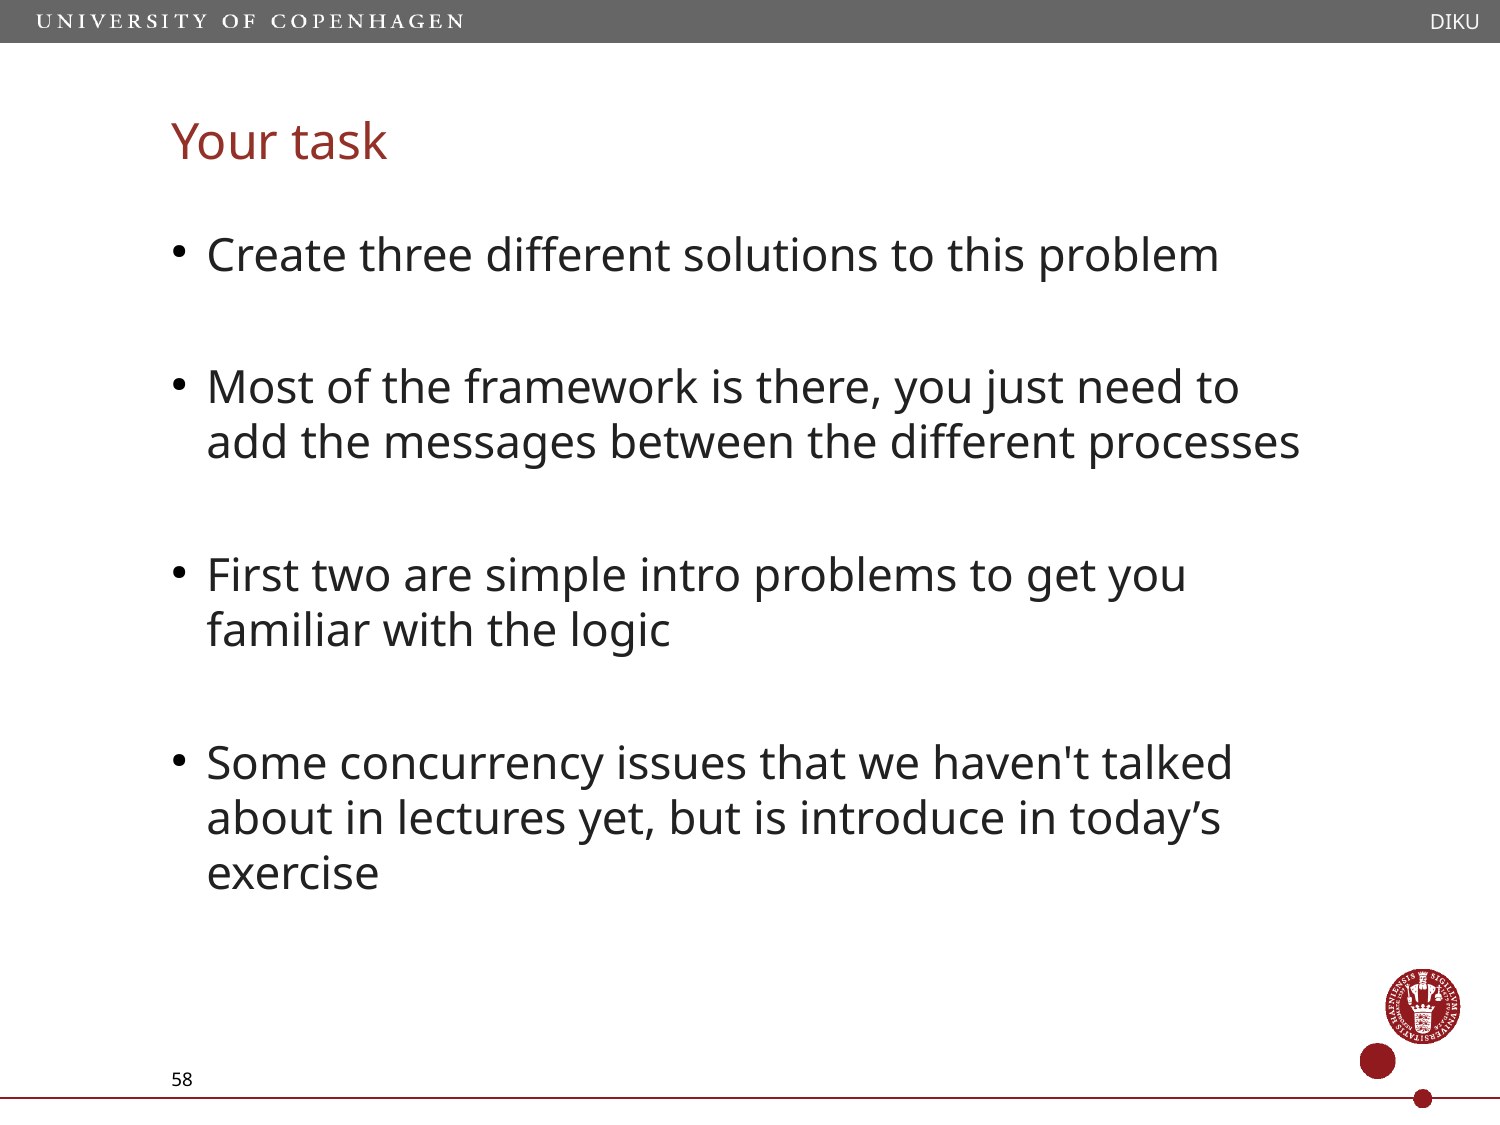

DIKU
# Your task
Create three different solutions to this problem
Most of the framework is there, you just need to add the messages between the different processes
First two are simple intro problems to get you familiar with the logic
Some concurrency issues that we haven't talked about in lectures yet, but is introduce in today’s exercise